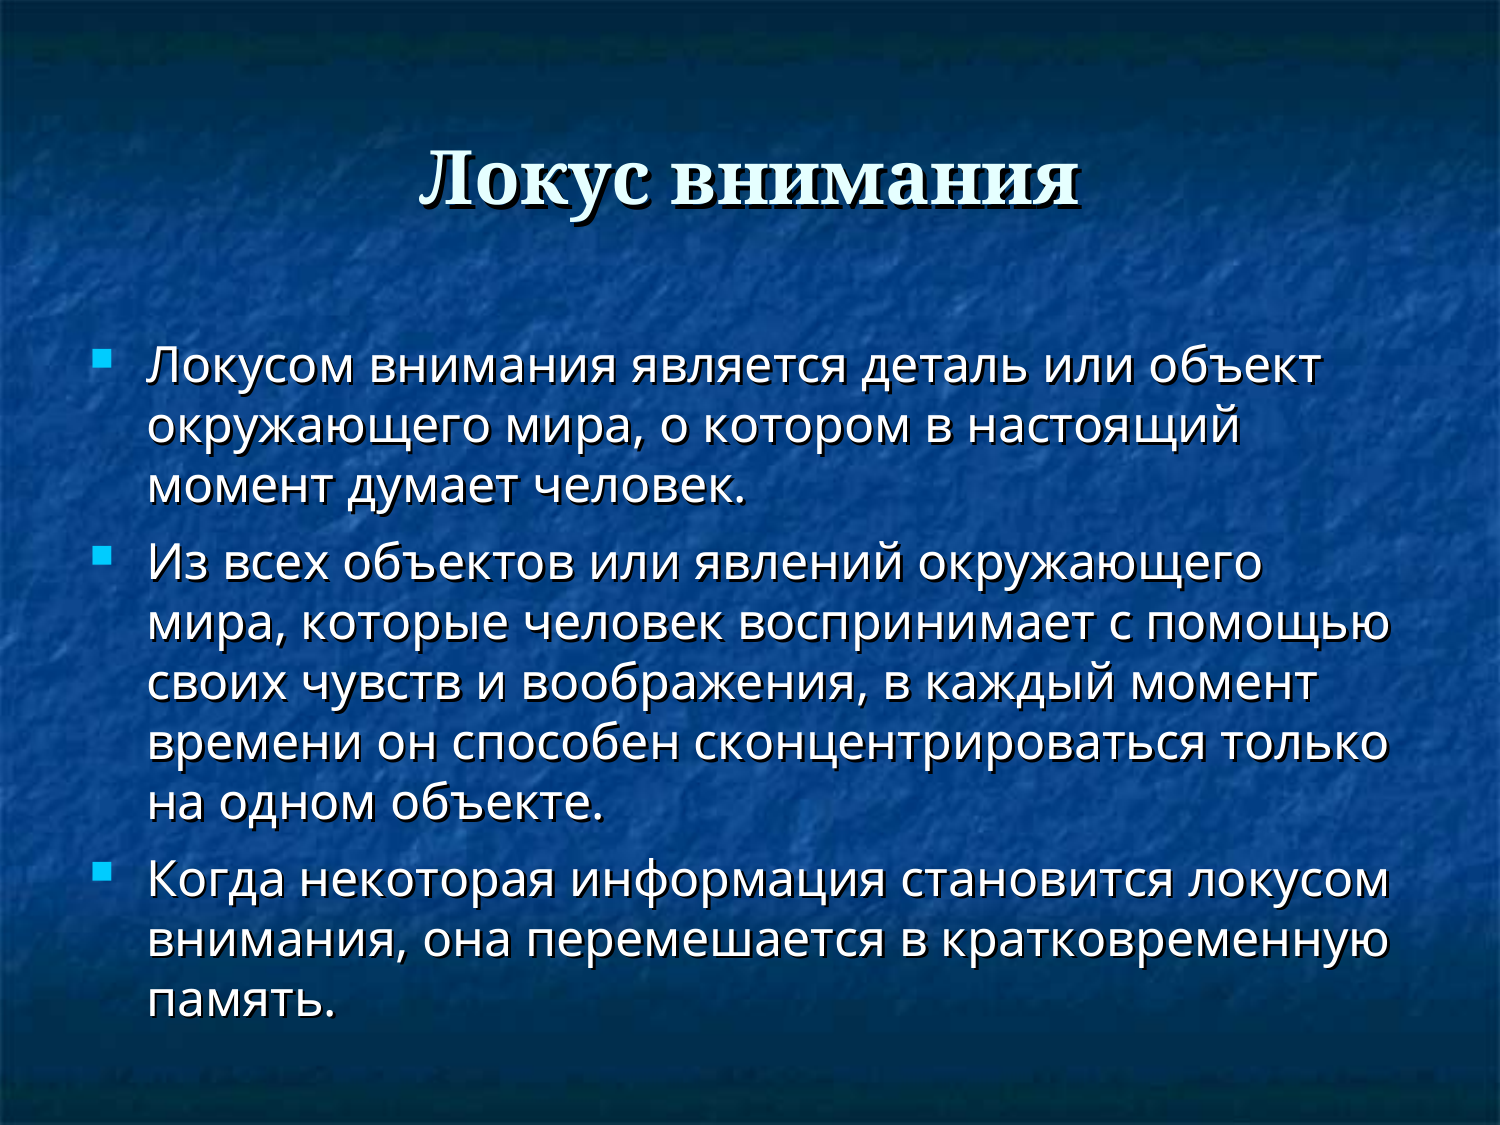

# Локус внимания
Локусом внимания является деталь или объект окружающего мира, о котором в настоящий момент думает человек.
Из всех объектов или явлений окружающего мира, которые человек воспринимает с помощью своих чувств и воображения, в каждый момент времени он способен сконцентрироваться только на одном объекте.
Когда некоторая информация становится локусом внимания, она перемешается в кратковременную память.